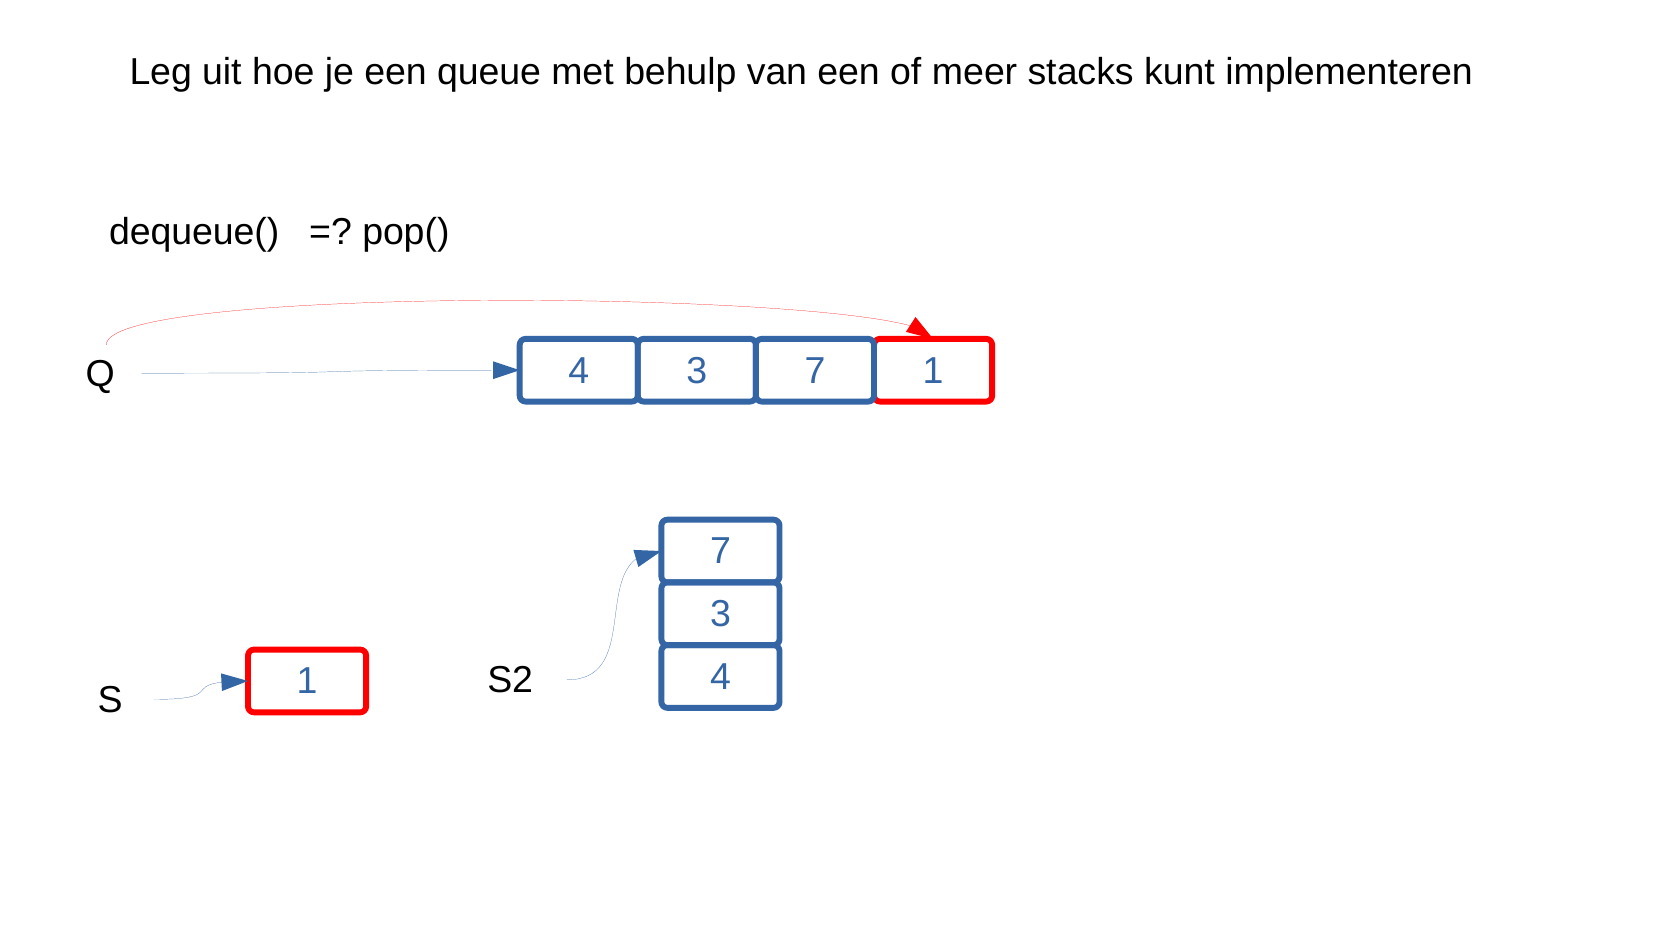

Leg uit hoe je een queue met behulp van een of meer stacks kunt implementeren
dequeue()
=? pop()
4
3
7
1
Q
7
3
4
1
S2
S